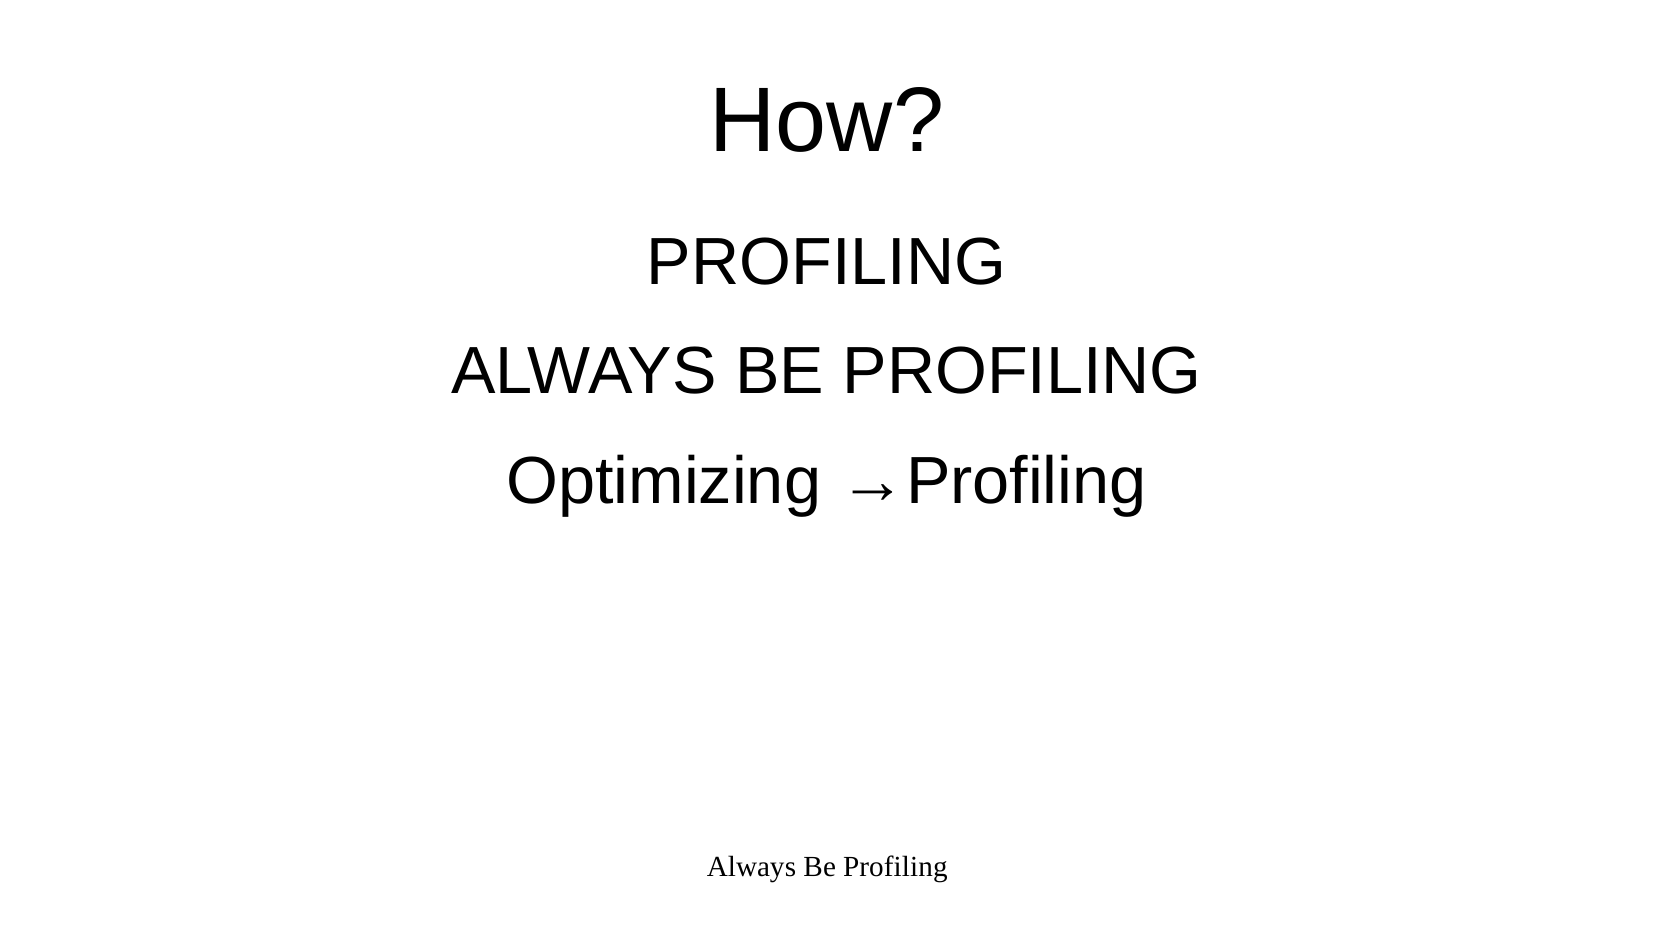

# How?
PROFILING
ALWAYS BE PROFILING
Optimizing →Profiling
Always Be Profiling